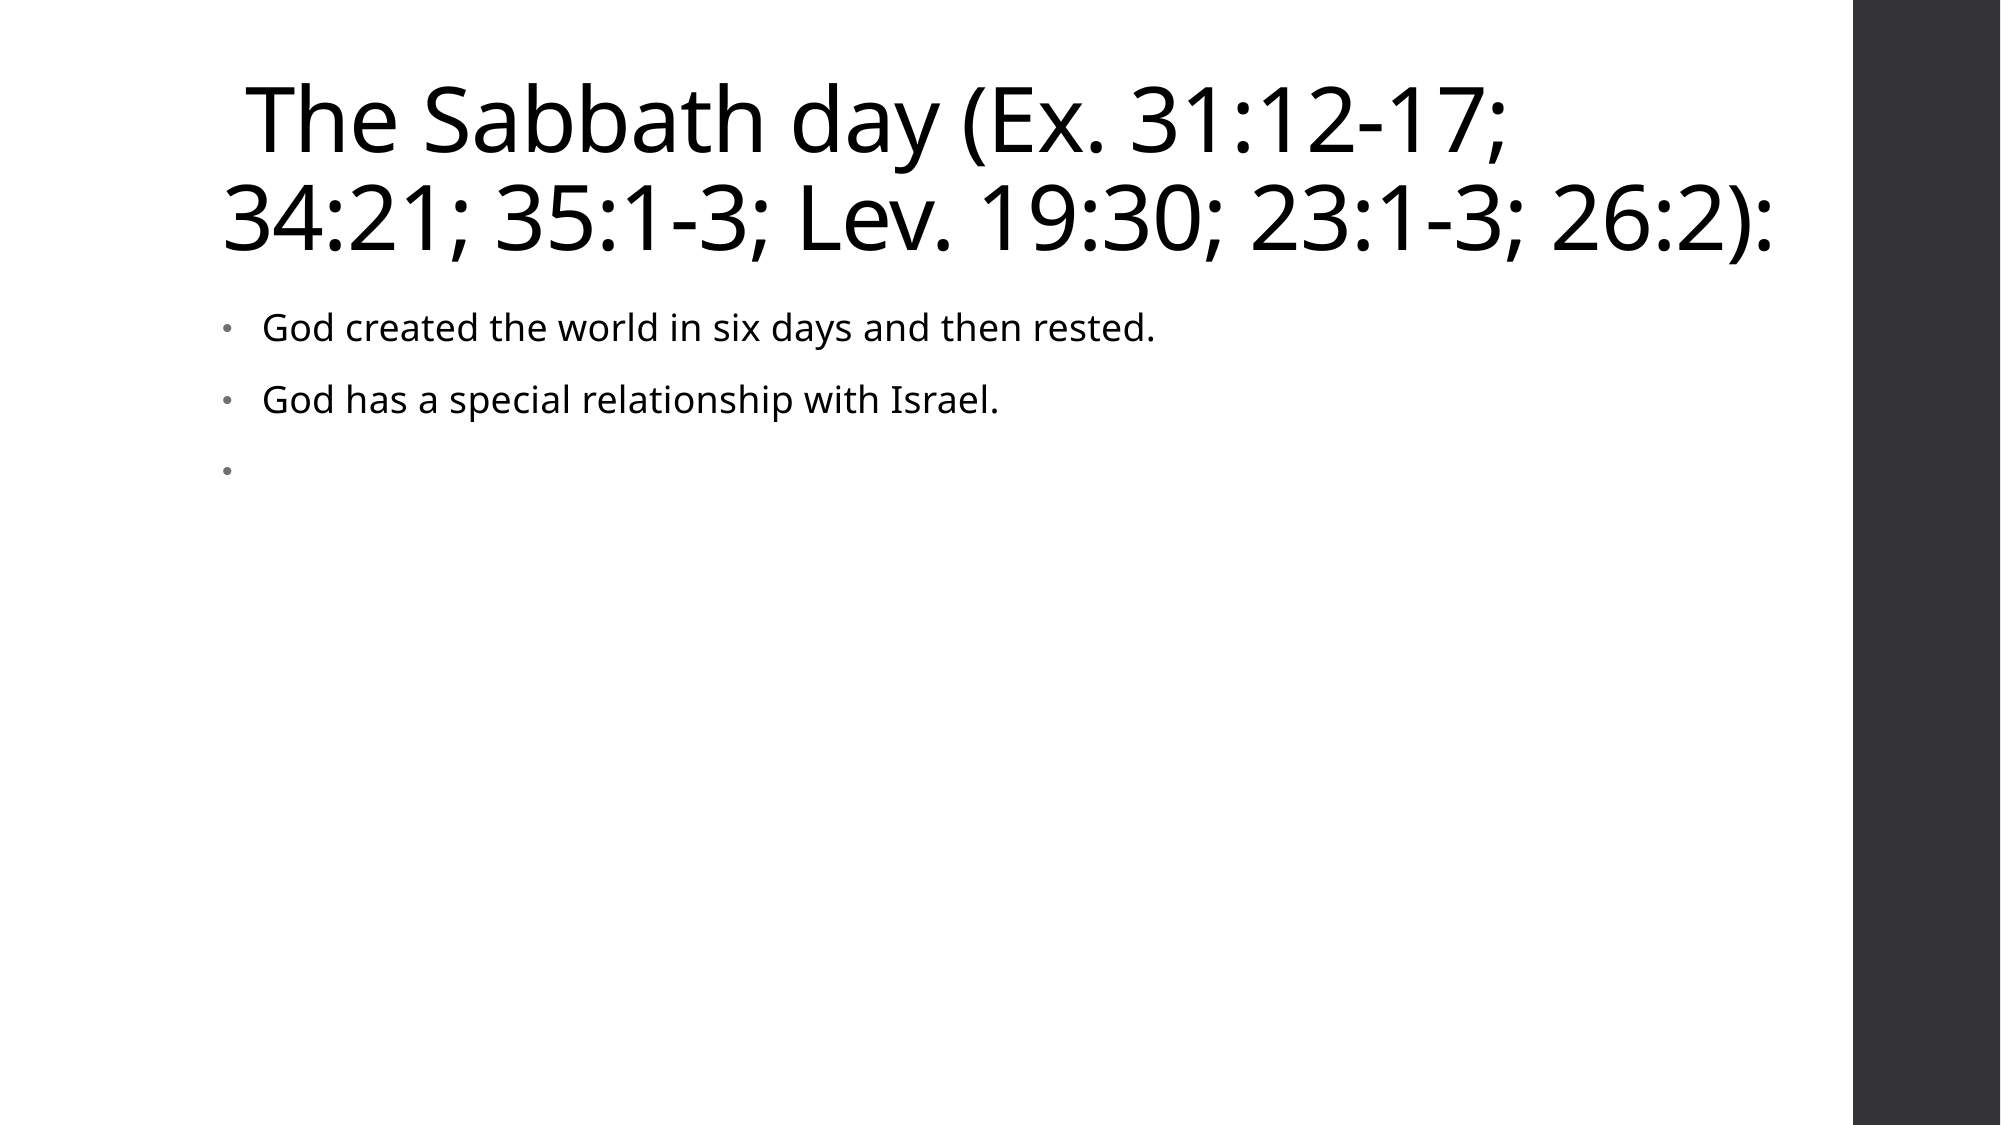

# The Sabbath day (Ex. 31:12-17; 34:21; 35:1-3; Lev. 19:30; 23:1-3; 26:2):
 God created the world in six days and then rested.
 God has a special relationship with Israel.